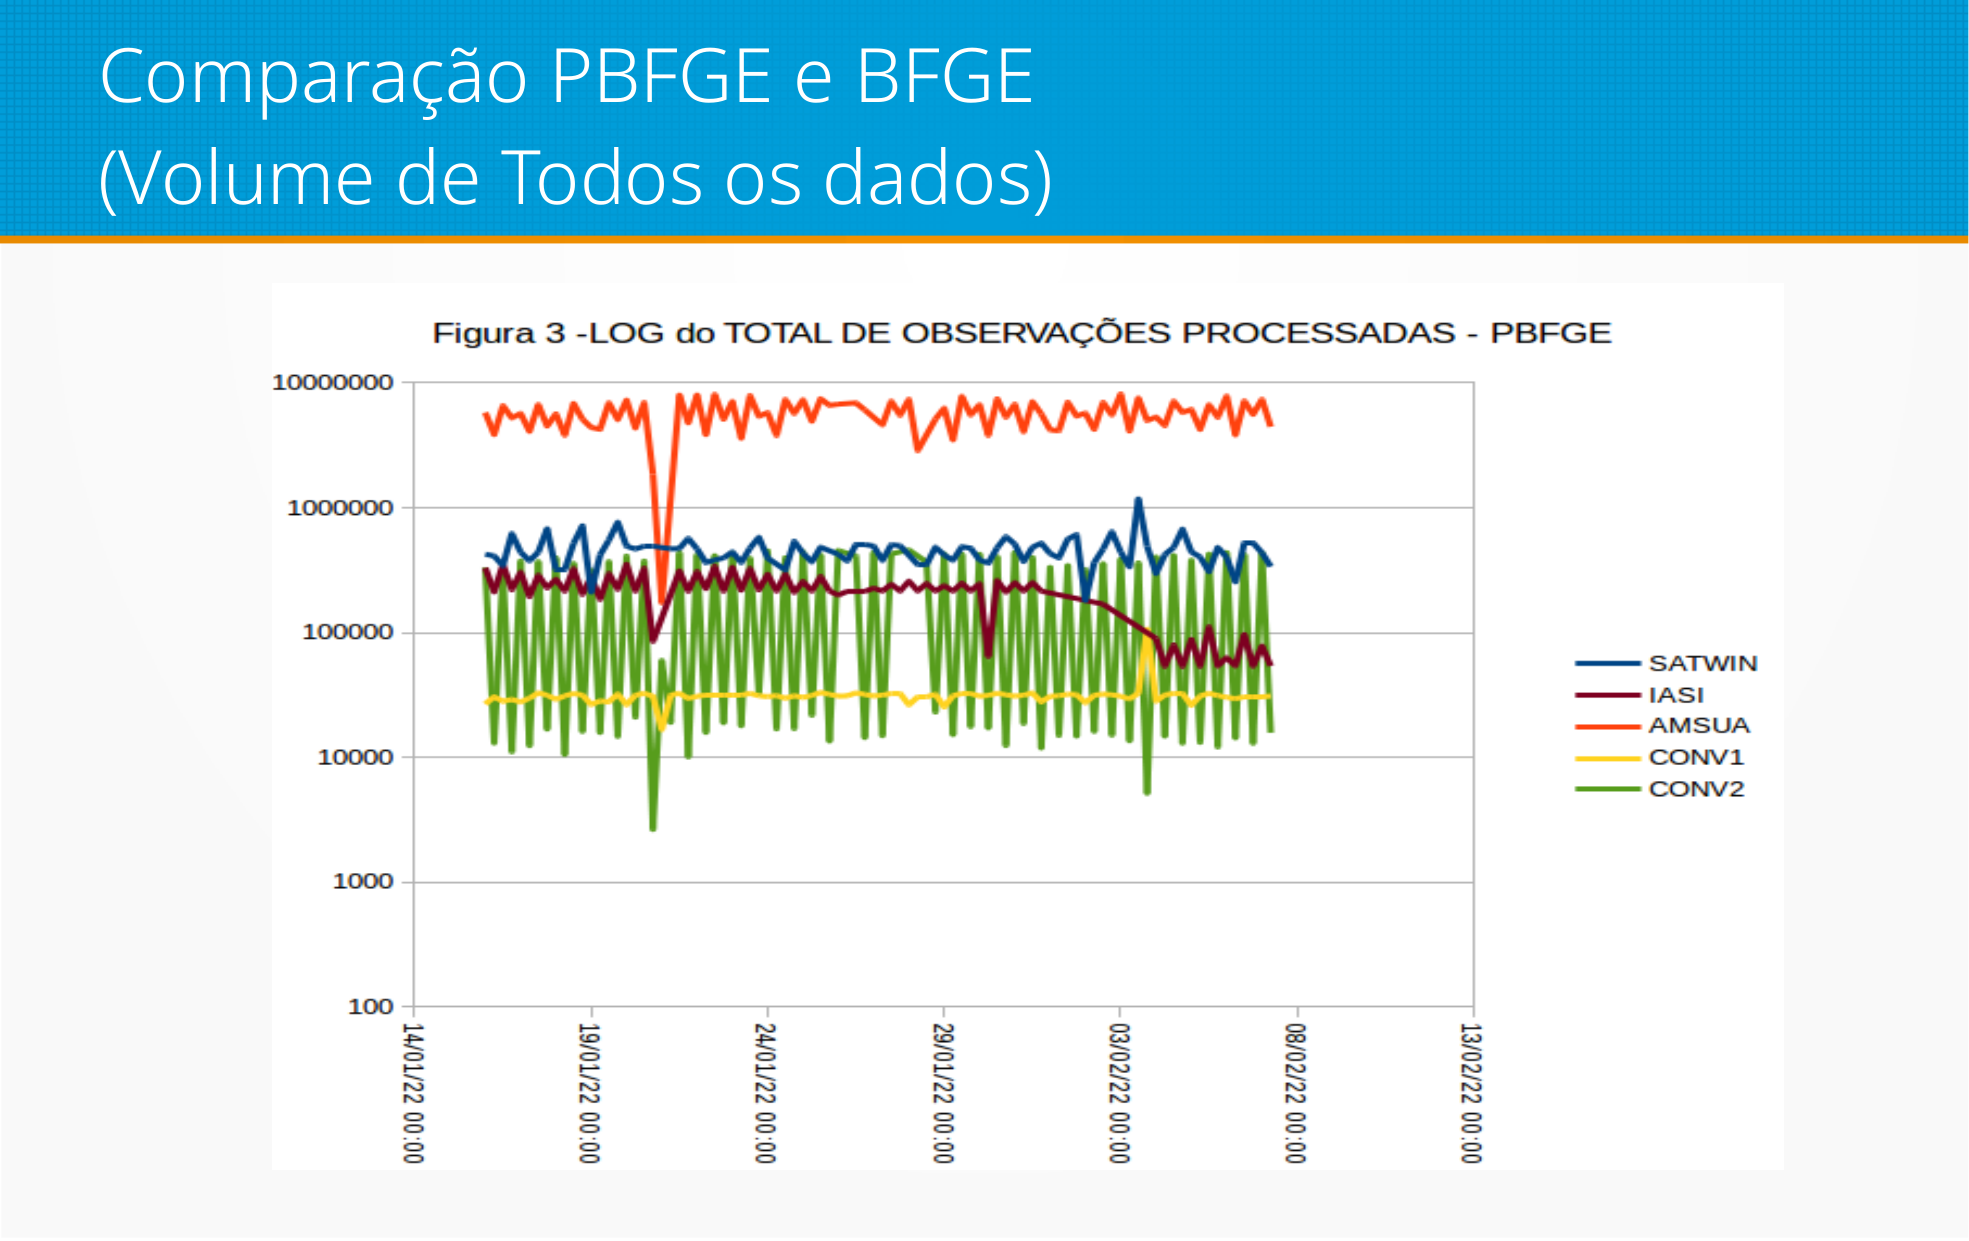

# Comparação PBFGE e BFGE (Volume de Todos os dados)